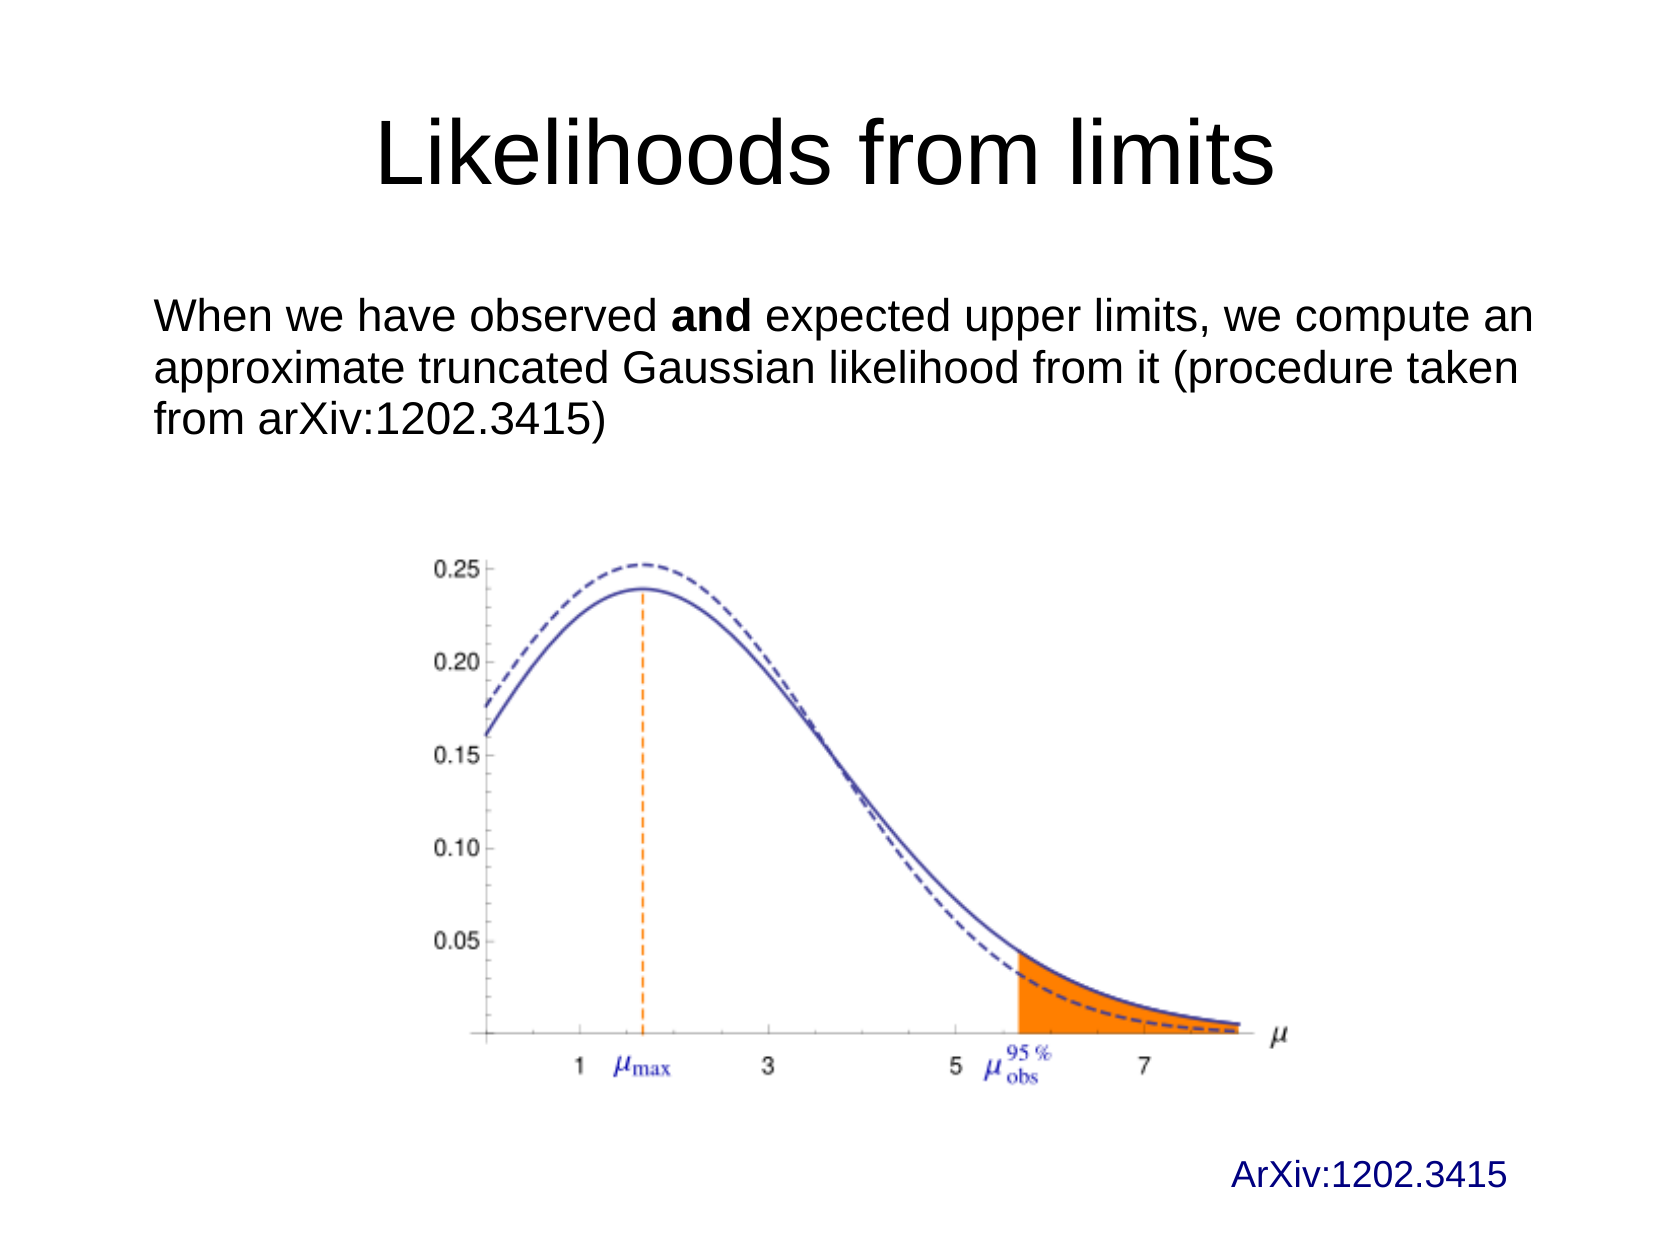

# Likelihoods from limits
When we have observed and expected upper limits, we compute an approximate truncated Gaussian likelihood from it (procedure taken from arXiv:1202.3415)
ArXiv:1202.3415